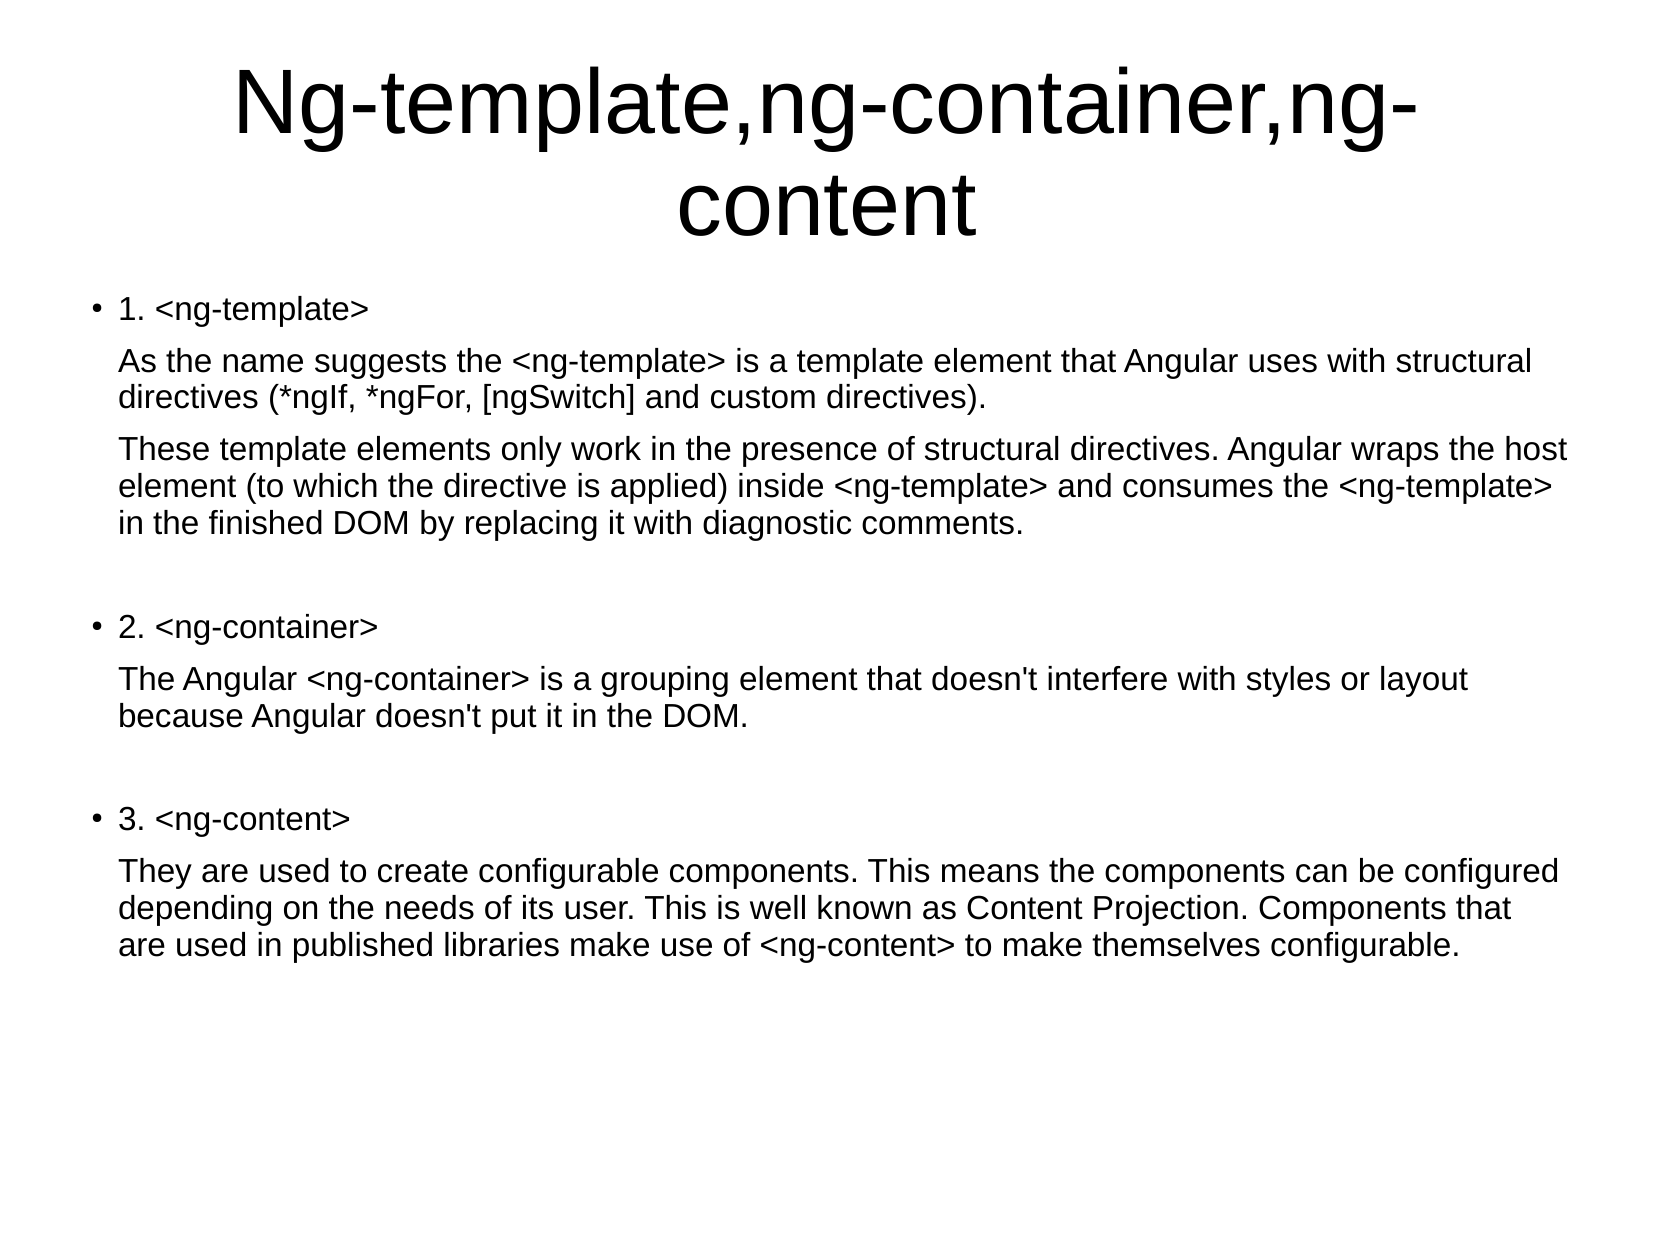

# Ng-template,ng-container,ng-content
1. <ng-template>
As the name suggests the <ng-template> is a template element that Angular uses with structural directives (*ngIf, *ngFor, [ngSwitch] and custom directives).
These template elements only work in the presence of structural directives. Angular wraps the host element (to which the directive is applied) inside <ng-template> and consumes the <ng-template> in the finished DOM by replacing it with diagnostic comments.
2. <ng-container>
The Angular <ng-container> is a grouping element that doesn't interfere with styles or layout because Angular doesn't put it in the DOM.
3. <ng-content>
They are used to create configurable components. This means the components can be configured depending on the needs of its user. This is well known as Content Projection. Components that are used in published libraries make use of <ng-content> to make themselves configurable.